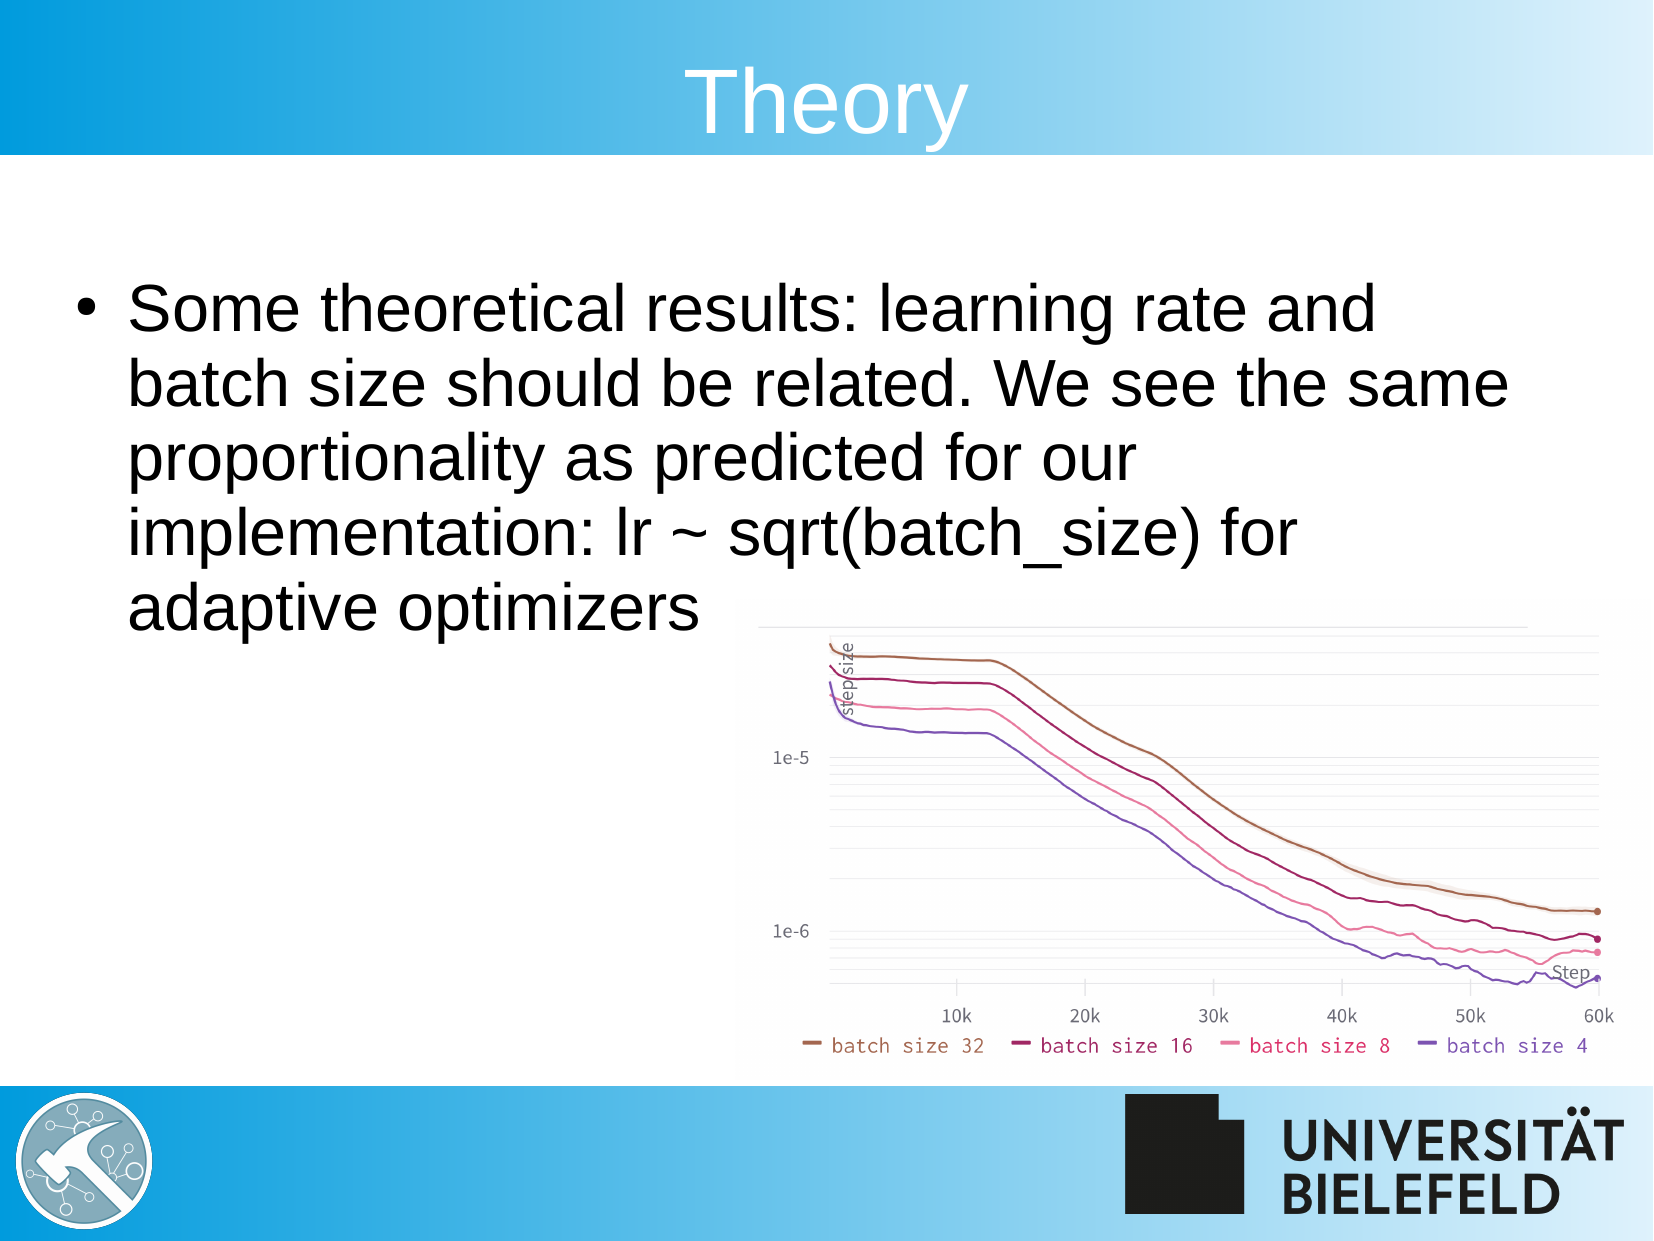

# Theory
Some theoretical results: learning rate and batch size should be related. We see the same proportionality as predicted for our implementation: lr ~ sqrt(batch_size) for adaptive optimizers